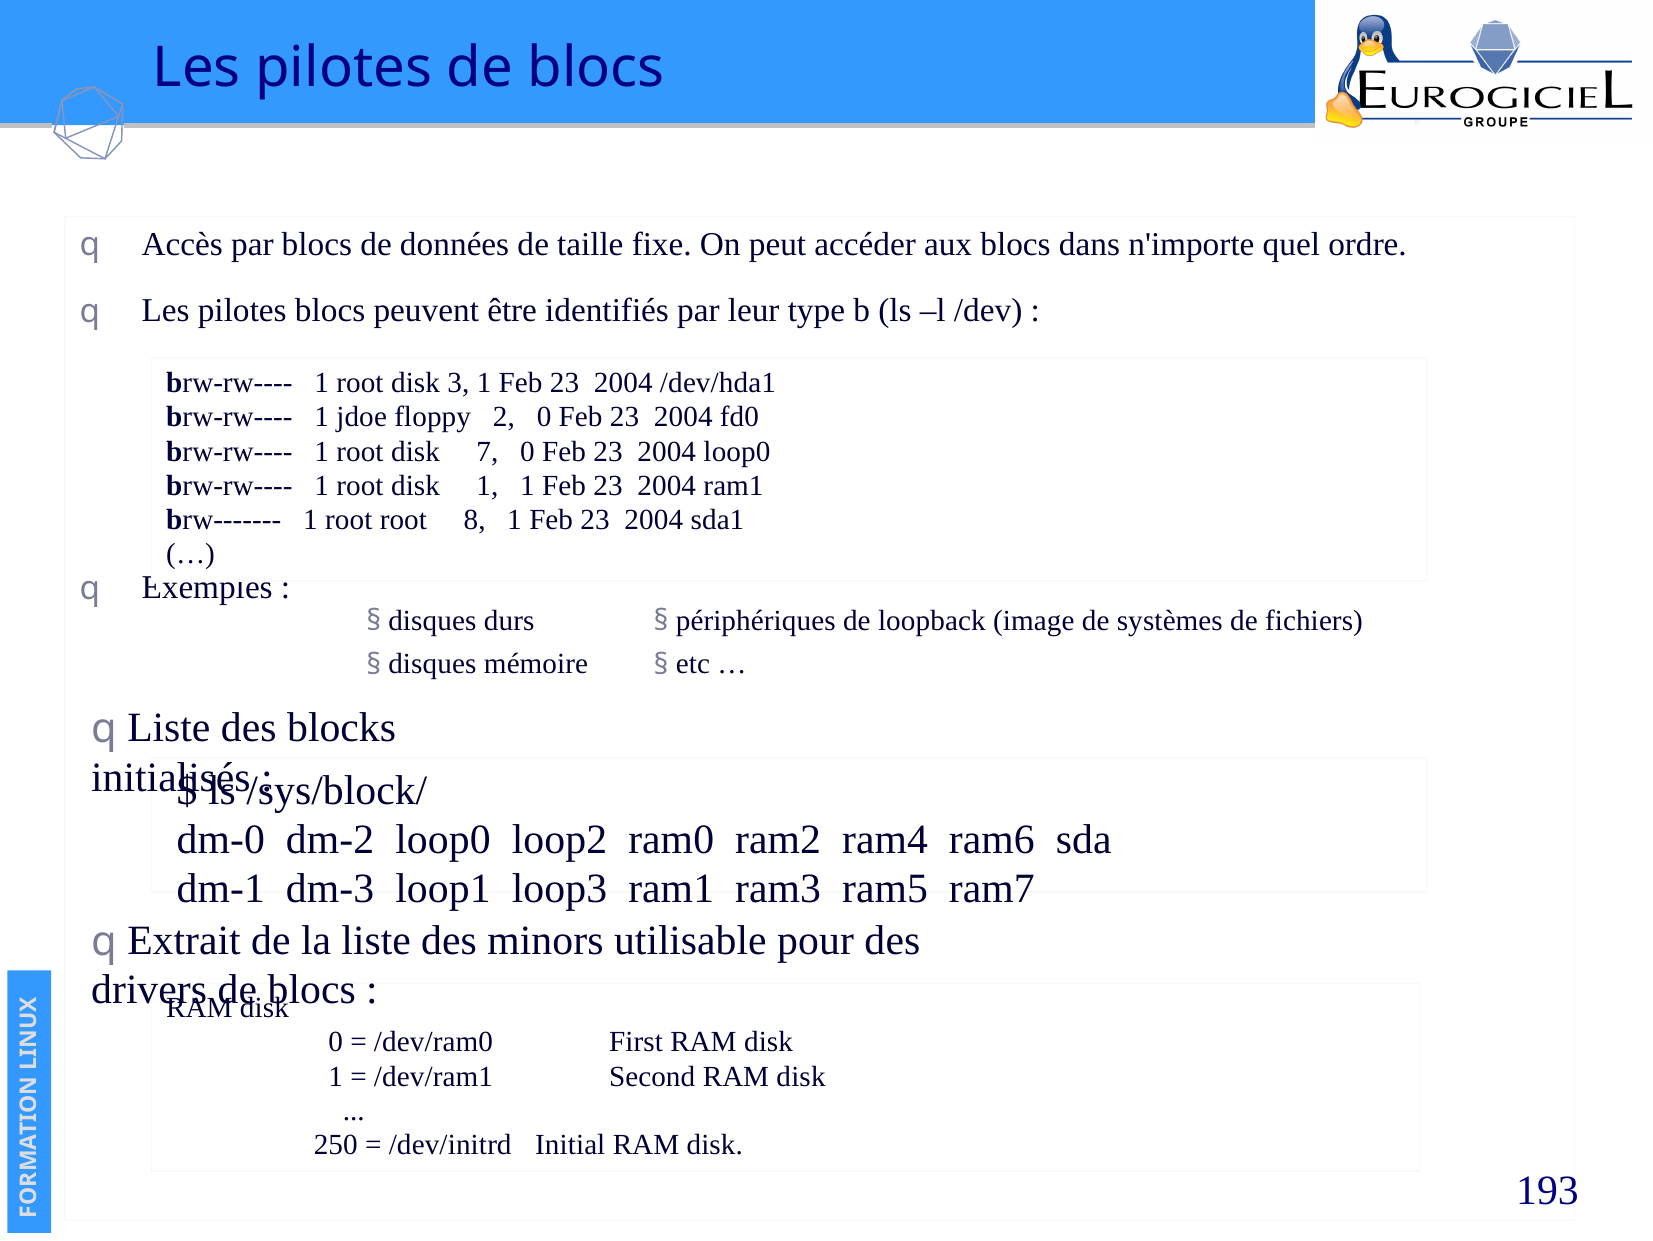

# Les pilotes de blocs
Accès par blocs de données de taille fixe. On peut accéder aux blocs dans n'importe quel ordre.
Les pilotes blocs peuvent être identifiés par leur type b (ls –l /dev) :
Exemples :
brw-rw---- 1 root disk 3, 1 Feb 23 2004 /dev/hda1
brw-rw---- 1 jdoe floppy 2, 0 Feb 23 2004 fd0
brw-rw---- 1 root disk 7, 0 Feb 23 2004 loop0
brw-rw---- 1 root disk 1, 1 Feb 23 2004 ram1
brw------- 1 root root 8, 1 Feb 23 2004 sda1
(…)
 disques durs
 disques mémoire
 périphériques de loopback (image de systèmes de fichiers)
 etc …
 Liste des blocks initialisés :
 $ ls /sys/block/
 dm-0 dm-2 loop0 loop2 ram0 ram2 ram4 ram6 sda
 dm-1 dm-3 loop1 loop3 ram1 ram3 ram5 ram7
 Extrait de la liste des minors utilisable pour des drivers de blocs :
RAM disk
		 0 = /dev/ram0		First RAM disk
		 1 = /dev/ram1		Second RAM disk
		 ...
		250 = /dev/initrd	Initial RAM disk.